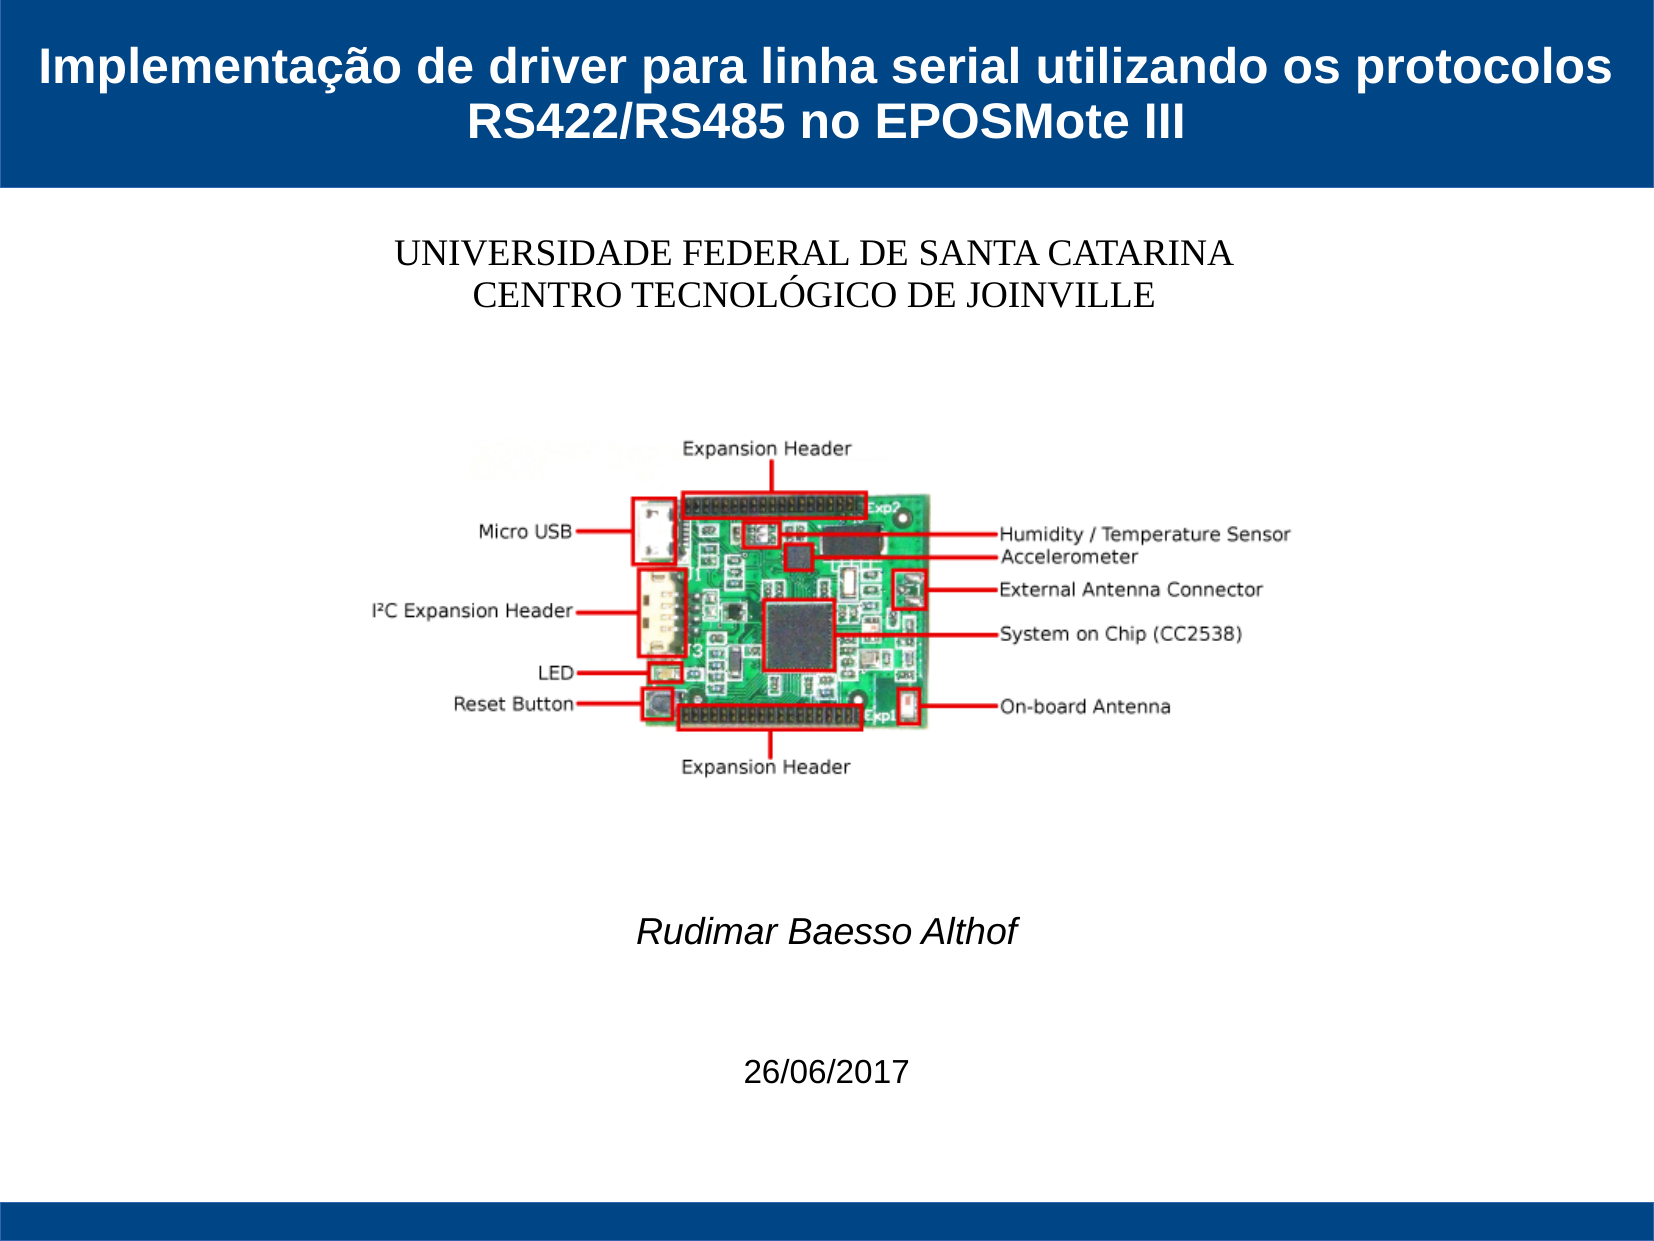

# Implementação de driver para linha serial utilizando os protocolos RS422/RS485 no EPOSMote III
UNIVERSIDADE FEDERAL DE SANTA CATARINA
CENTRO TECNOLÓGICO DE JOINVILLE
Rudimar Baesso Althof
26/06/2017